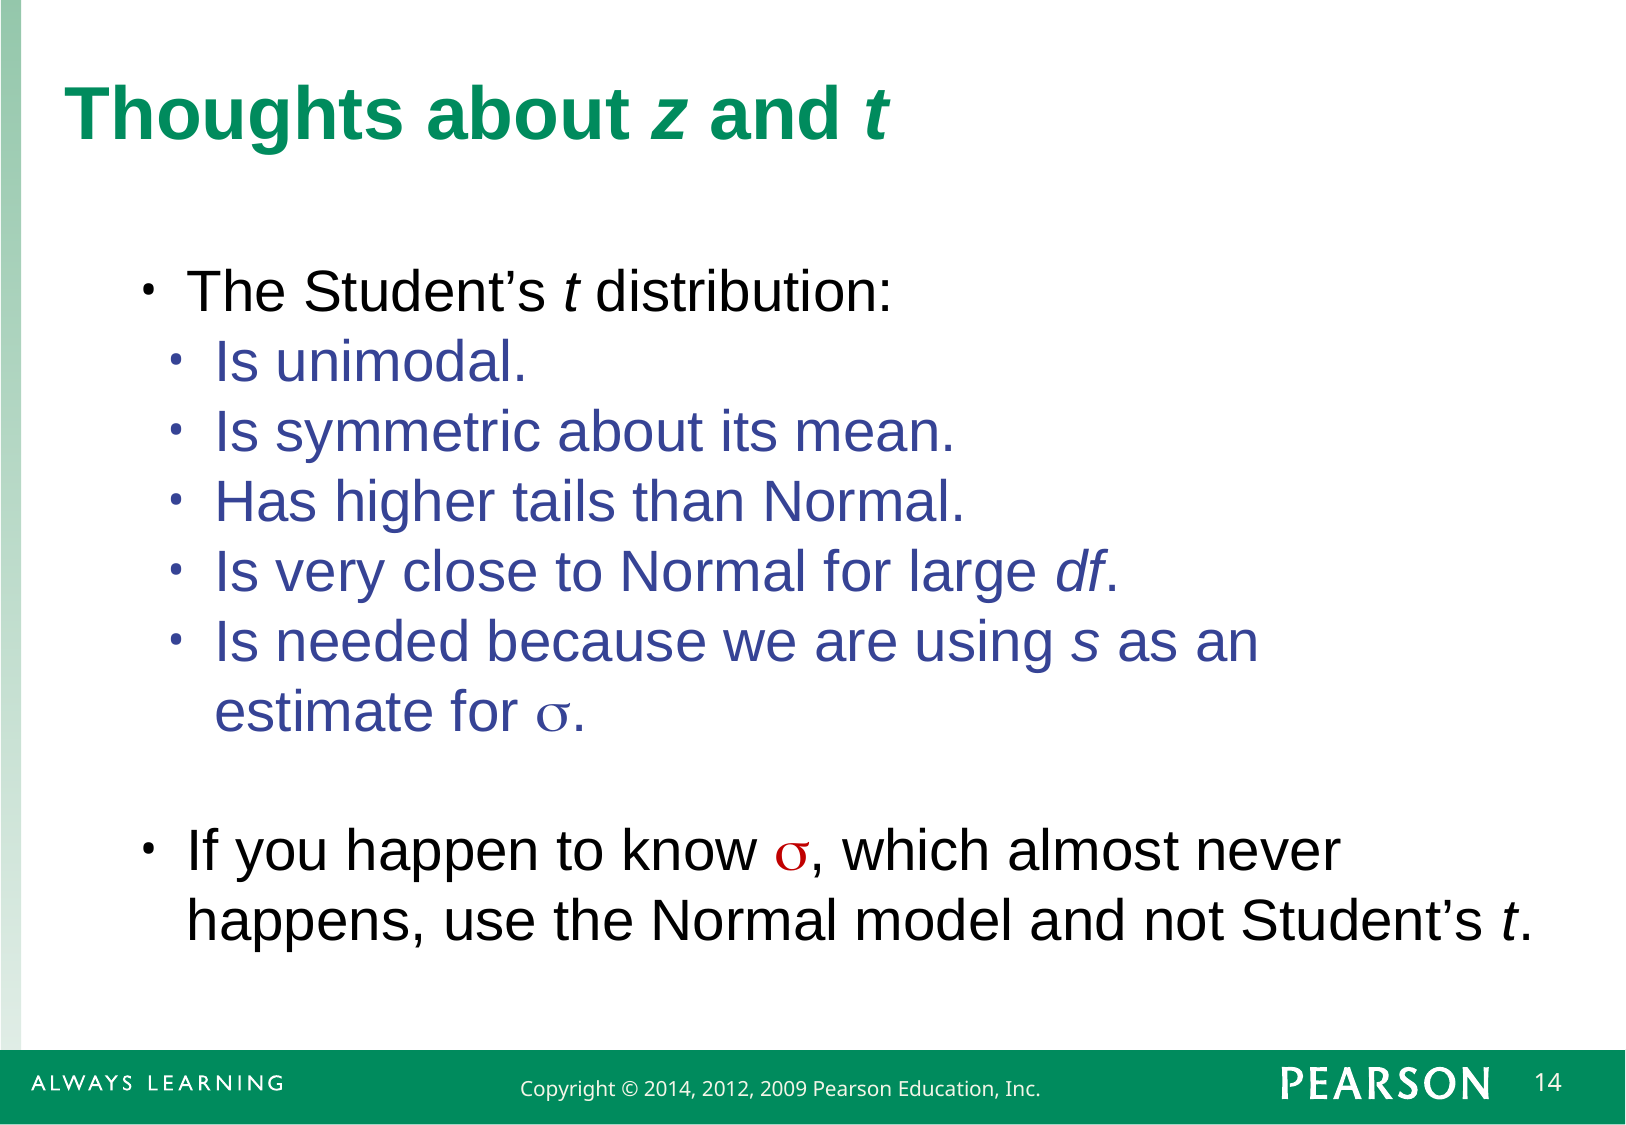

# Thoughts about z and t
The Student’s t distribution:
Is unimodal.
Is symmetric about its mean.
Has higher tails than Normal.
Is very close to Normal for large df.
Is needed because we are using s as an
estimate for .
If you happen to know , which almost never happens, use the Normal model and not Student’s t.